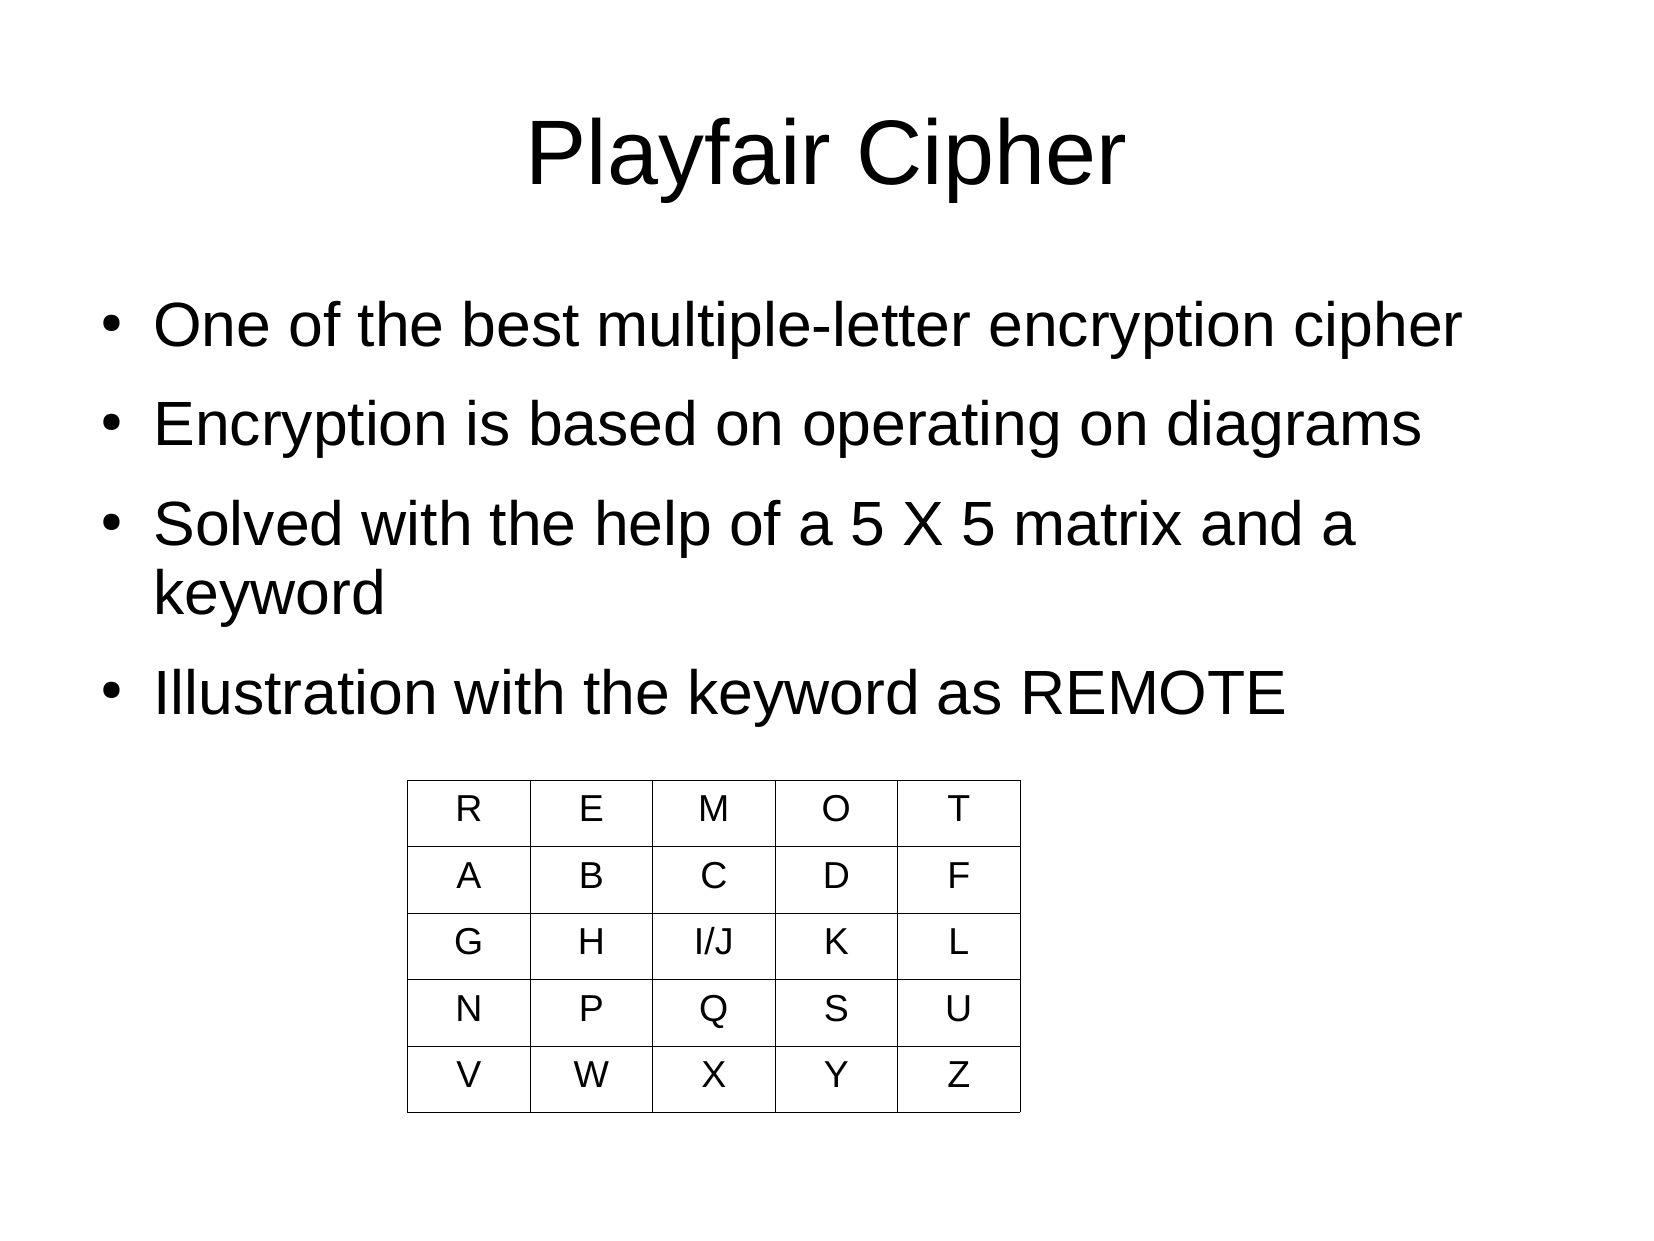

# Playfair Cipher
One of the best multiple-letter encryption cipher
Encryption is based on operating on diagrams
Solved with the help of a 5 X 5 matrix and a keyword
Illustration with the keyword as REMOTE
| R | E | M | O | T |
| --- | --- | --- | --- | --- |
| A | B | C | D | F |
| G | H | I/J | K | L |
| N | P | Q | S | U |
| V | W | X | Y | Z |